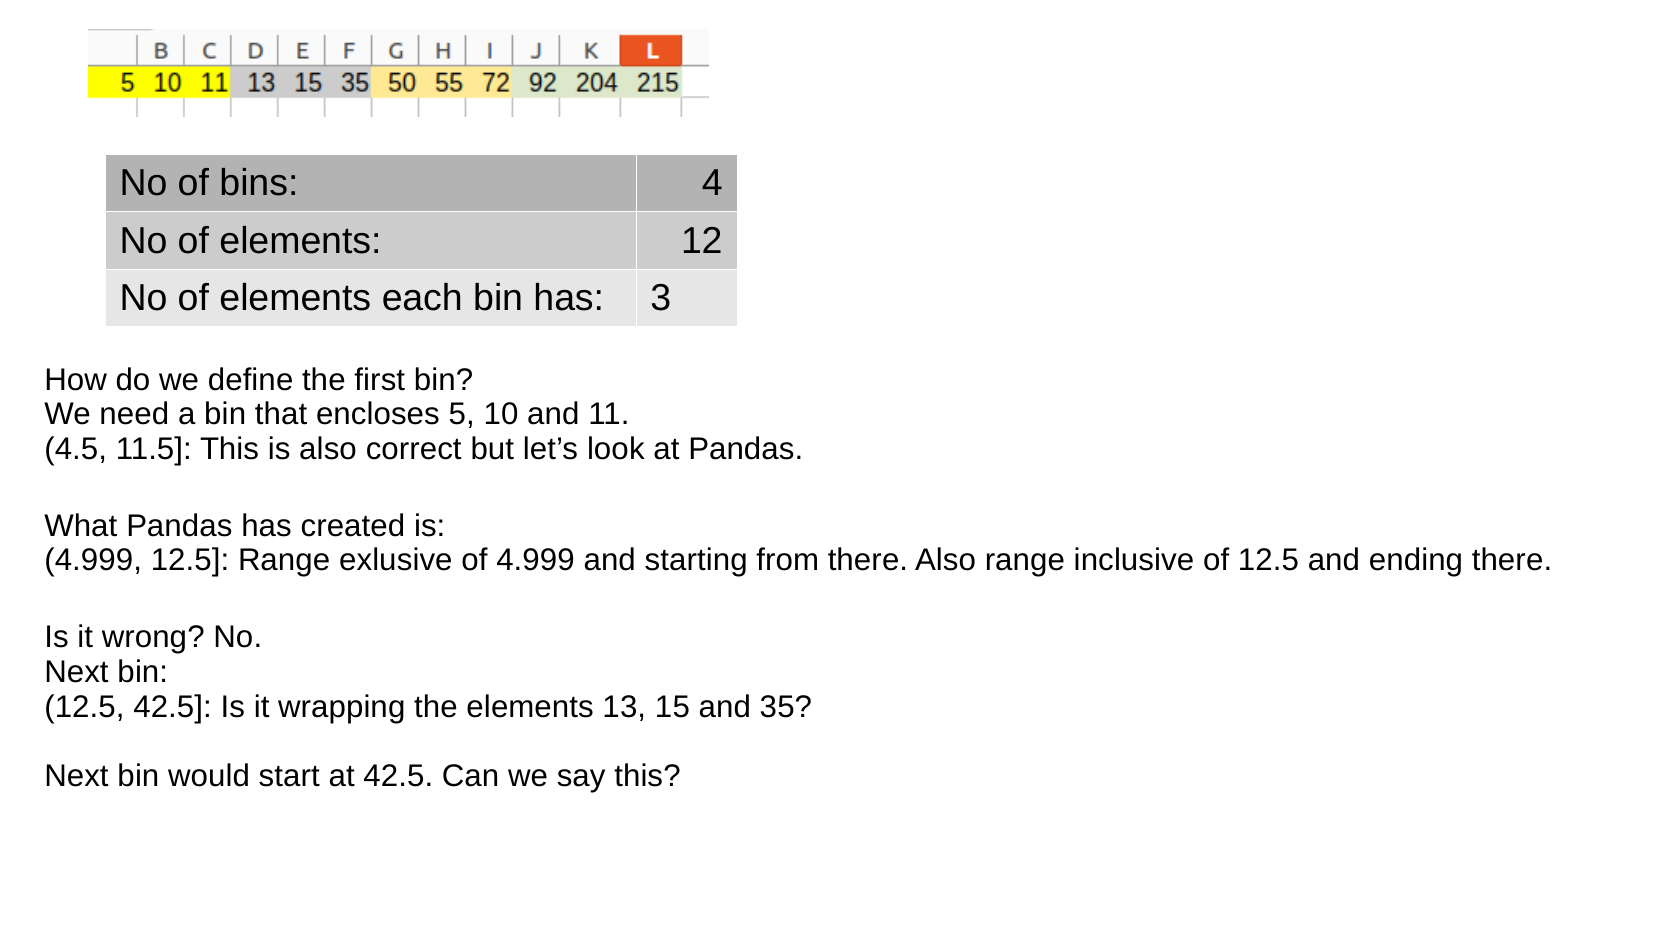

| No of bins: | 4 |
| --- | --- |
| No of elements: | 12 |
| No of elements each bin has: | 3 |
How do we define the first bin?
We need a bin that encloses 5, 10 and 11.
(4.5, 11.5]: This is also correct but let’s look at Pandas.
What Pandas has created is:
(4.999, 12.5]: Range exlusive of 4.999 and starting from there. Also range inclusive of 12.5 and ending there.
Is it wrong? No.
Next bin:
(12.5, 42.5]: Is it wrapping the elements 13, 15 and 35?
Next bin would start at 42.5. Can we say this?